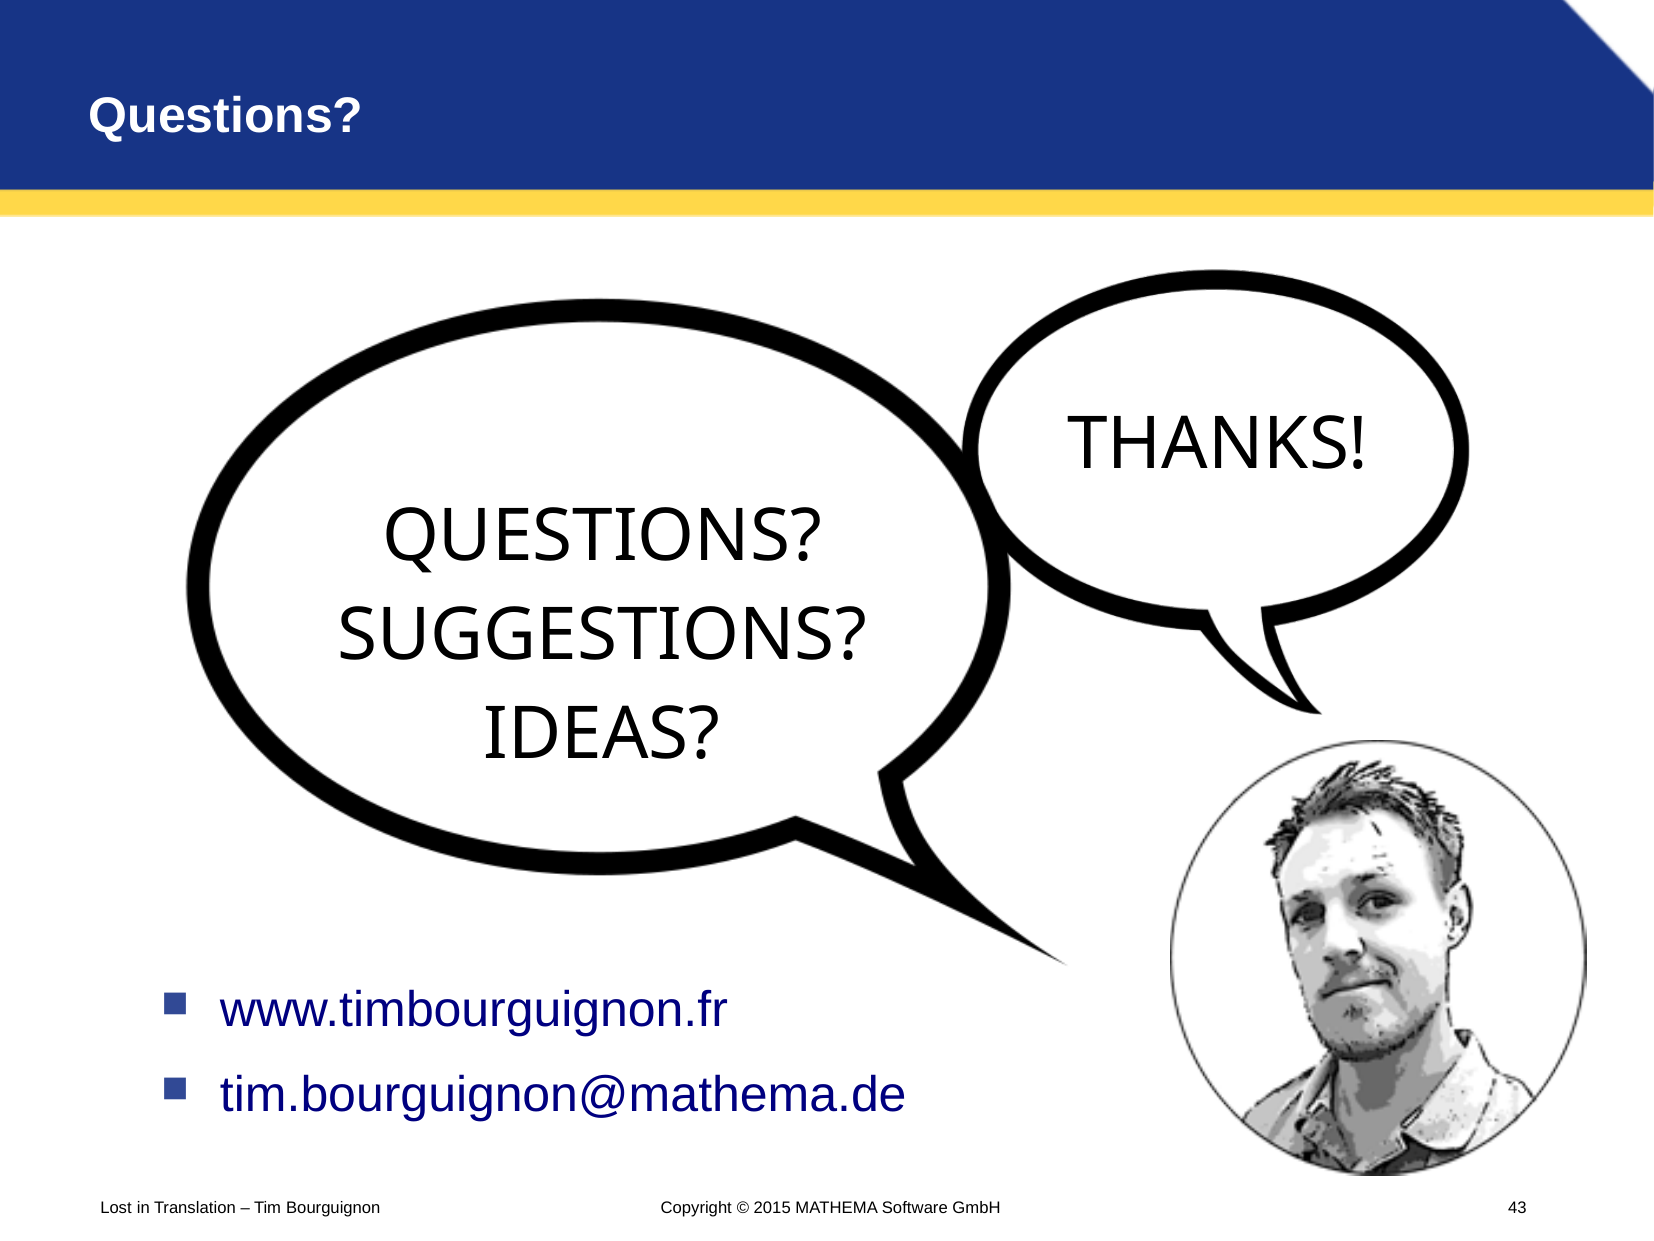

# Questions?
www.timbourguignon.fr
tim.bourguignon@mathema.de
THANKS!
QUESTIONS?
SUGGESTIONS?
IDEAS?